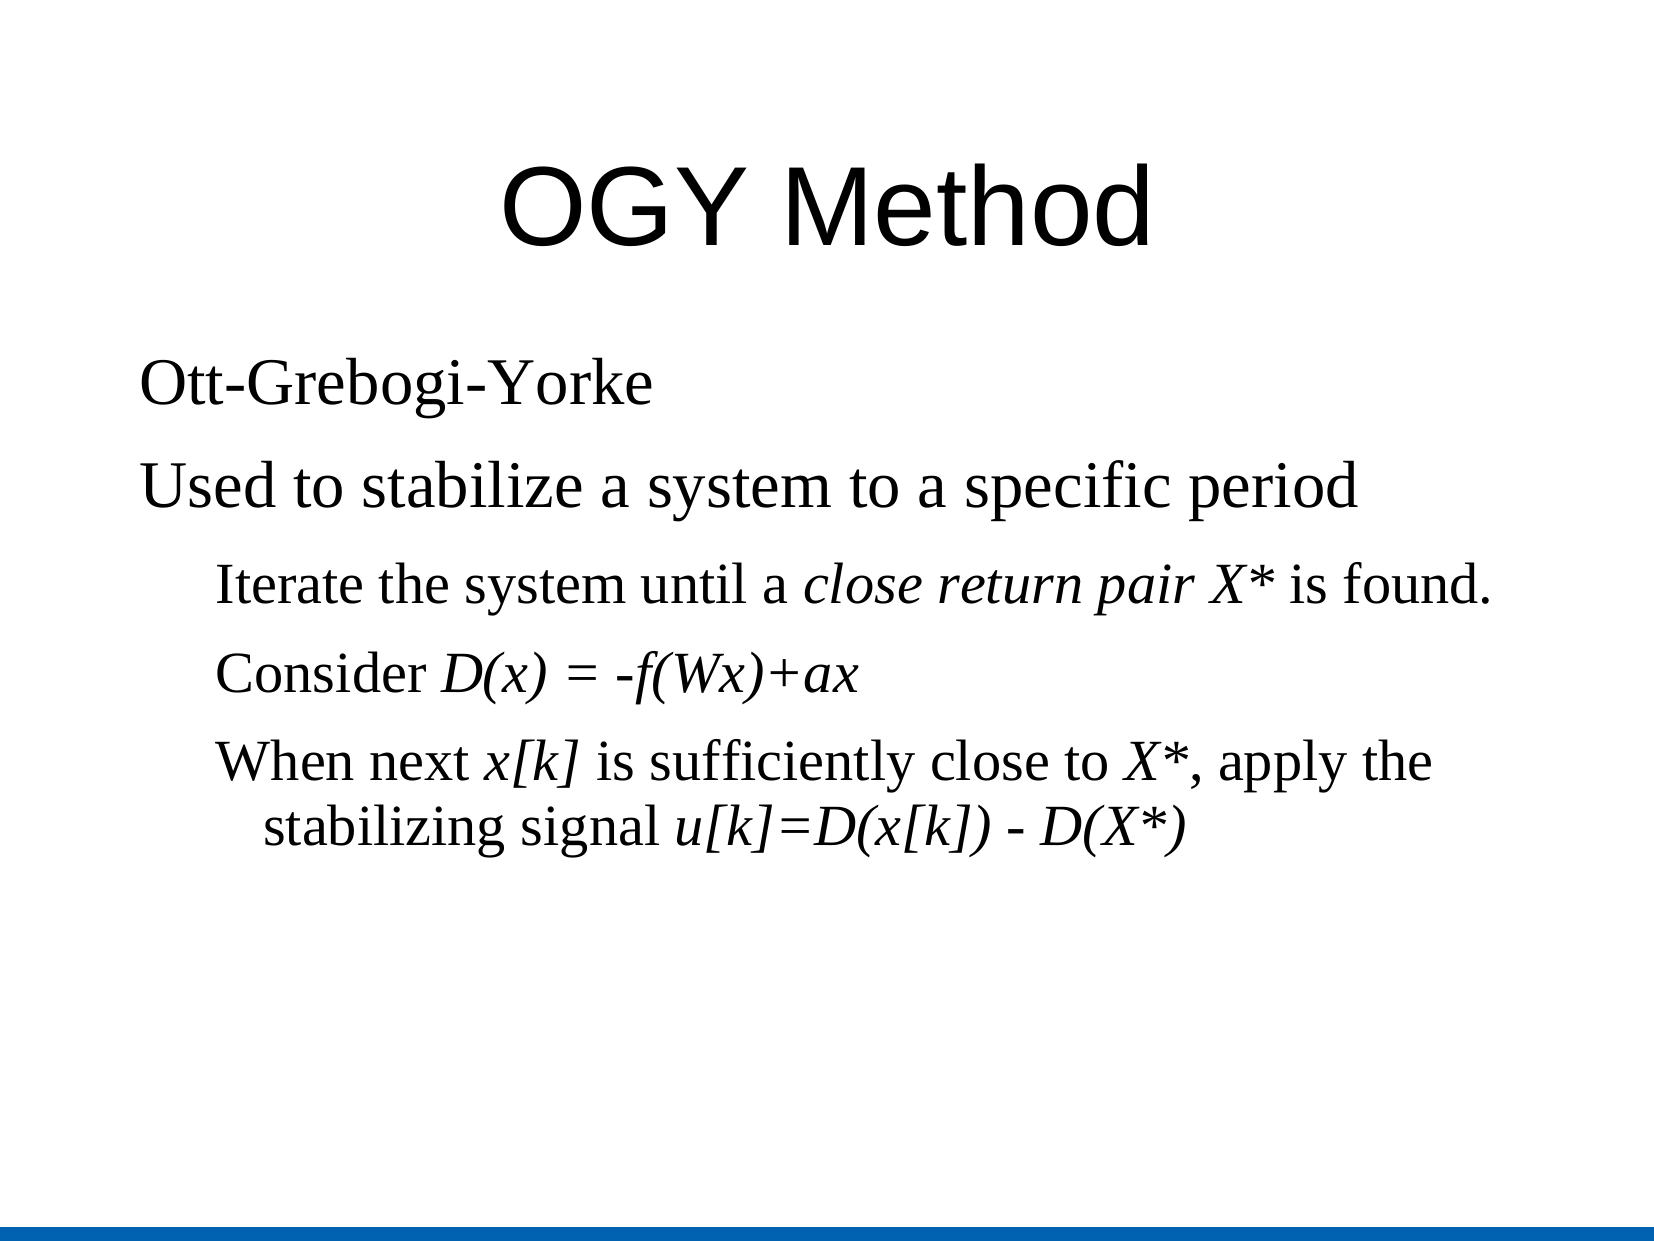

# OGY Method
Ott-Grebogi-Yorke
Used to stabilize a system to a specific period
Iterate the system until a close return pair X* is found.
Consider D(x) = -f(Wx)+ax
When next x[k] is sufficiently close to X*, apply the stabilizing signal u[k]=D(x[k]) - D(X*)